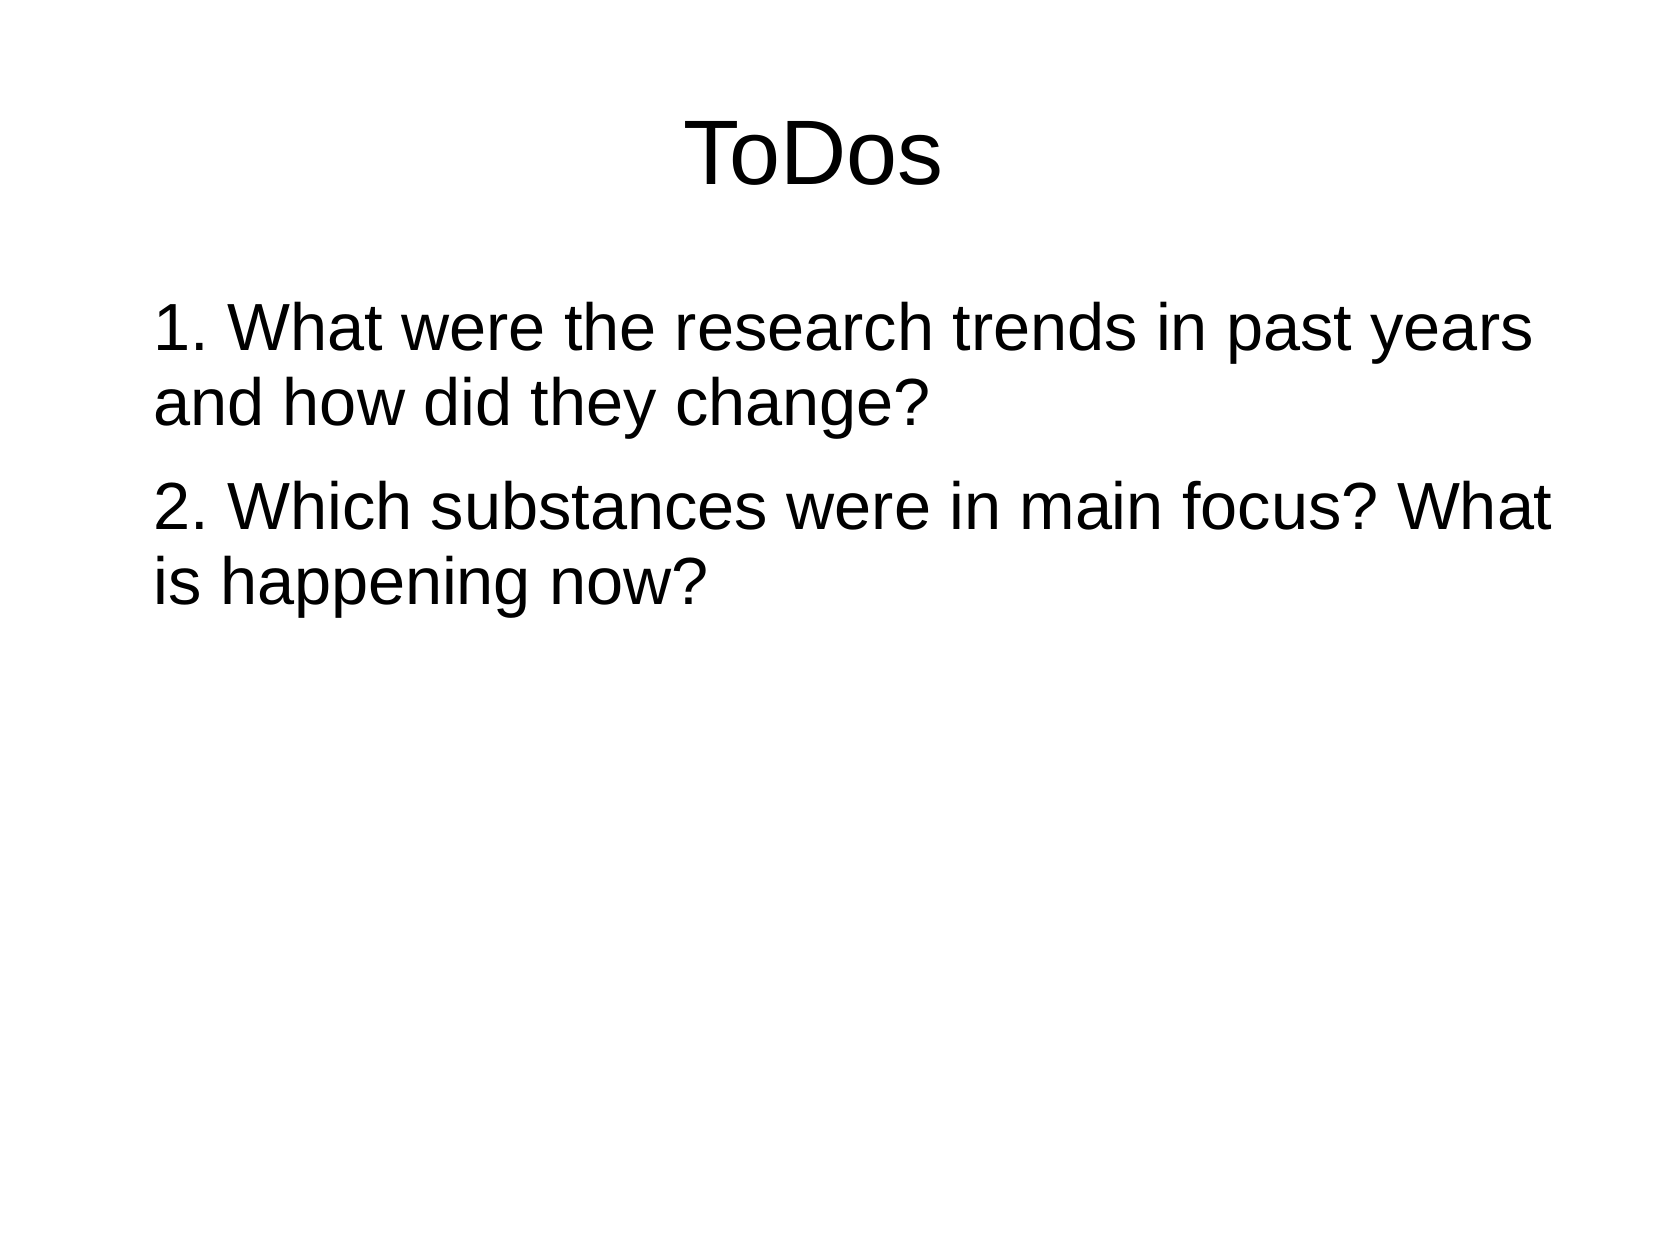

# ToDos
1. What were the research trends in past years and how did they change?
2. Which substances were in main focus? What is happening now?